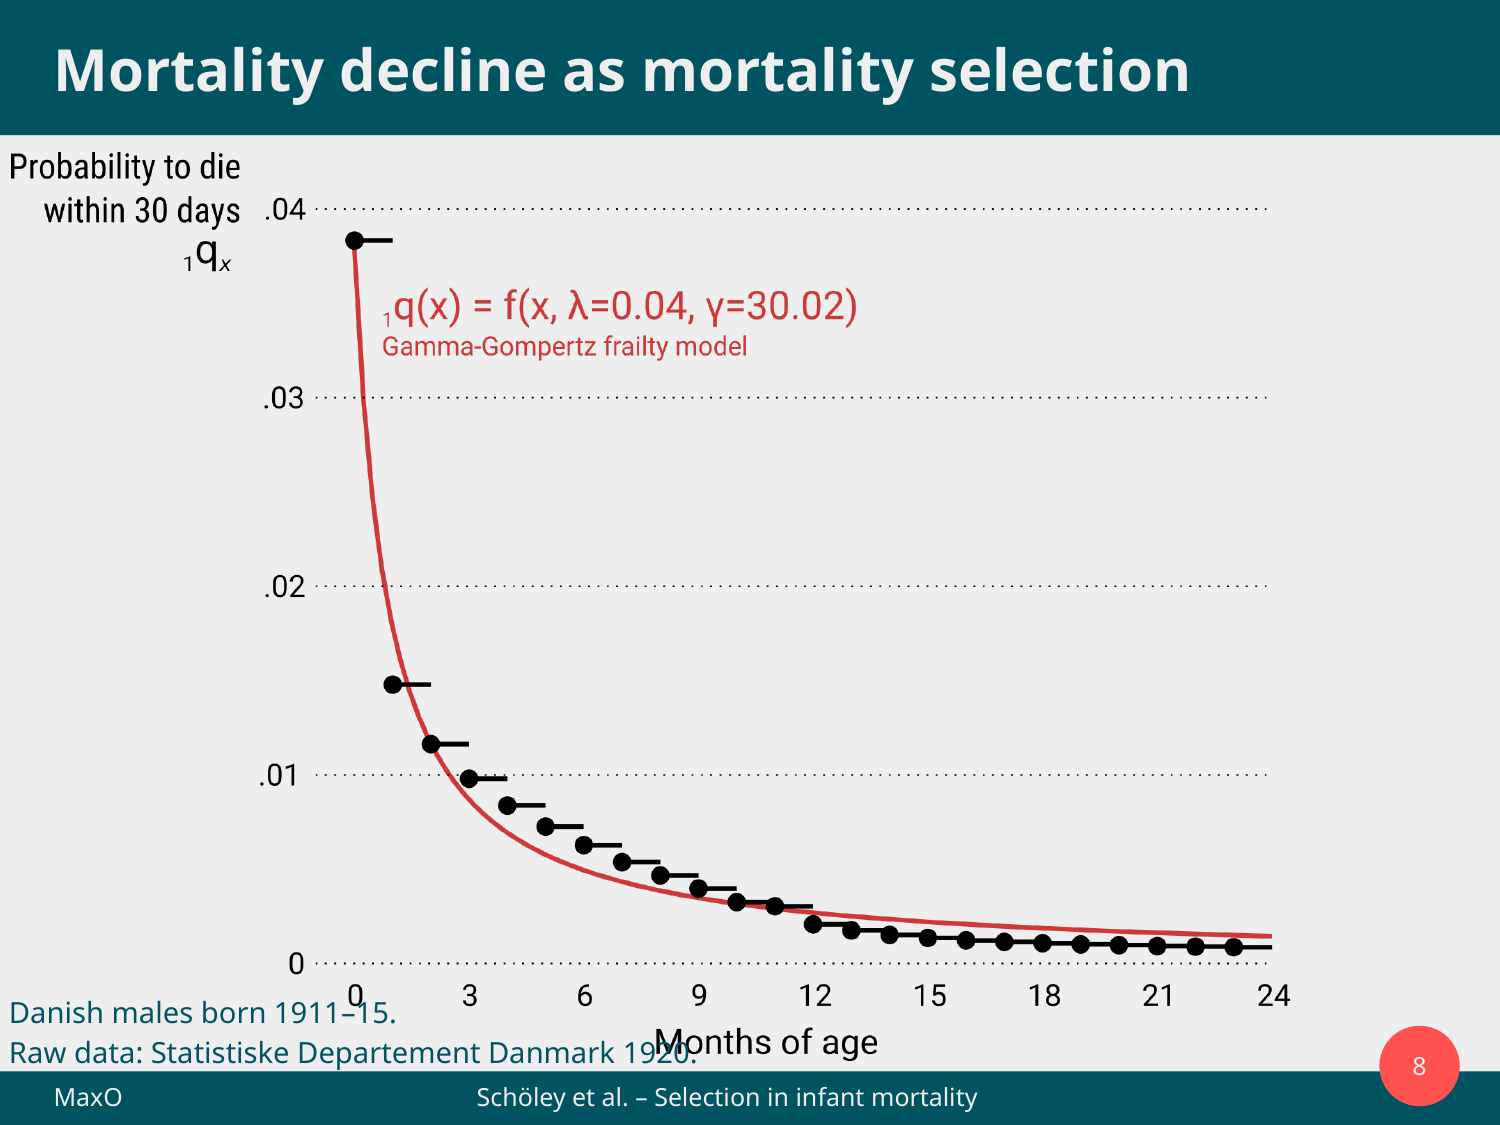

# Mortality decline as mortality selection
Danish males born 1911–15.
Raw data: Statistiske Departement Danmark 1920.
8
MaxO
Schöley et al. – Selection in infant mortality